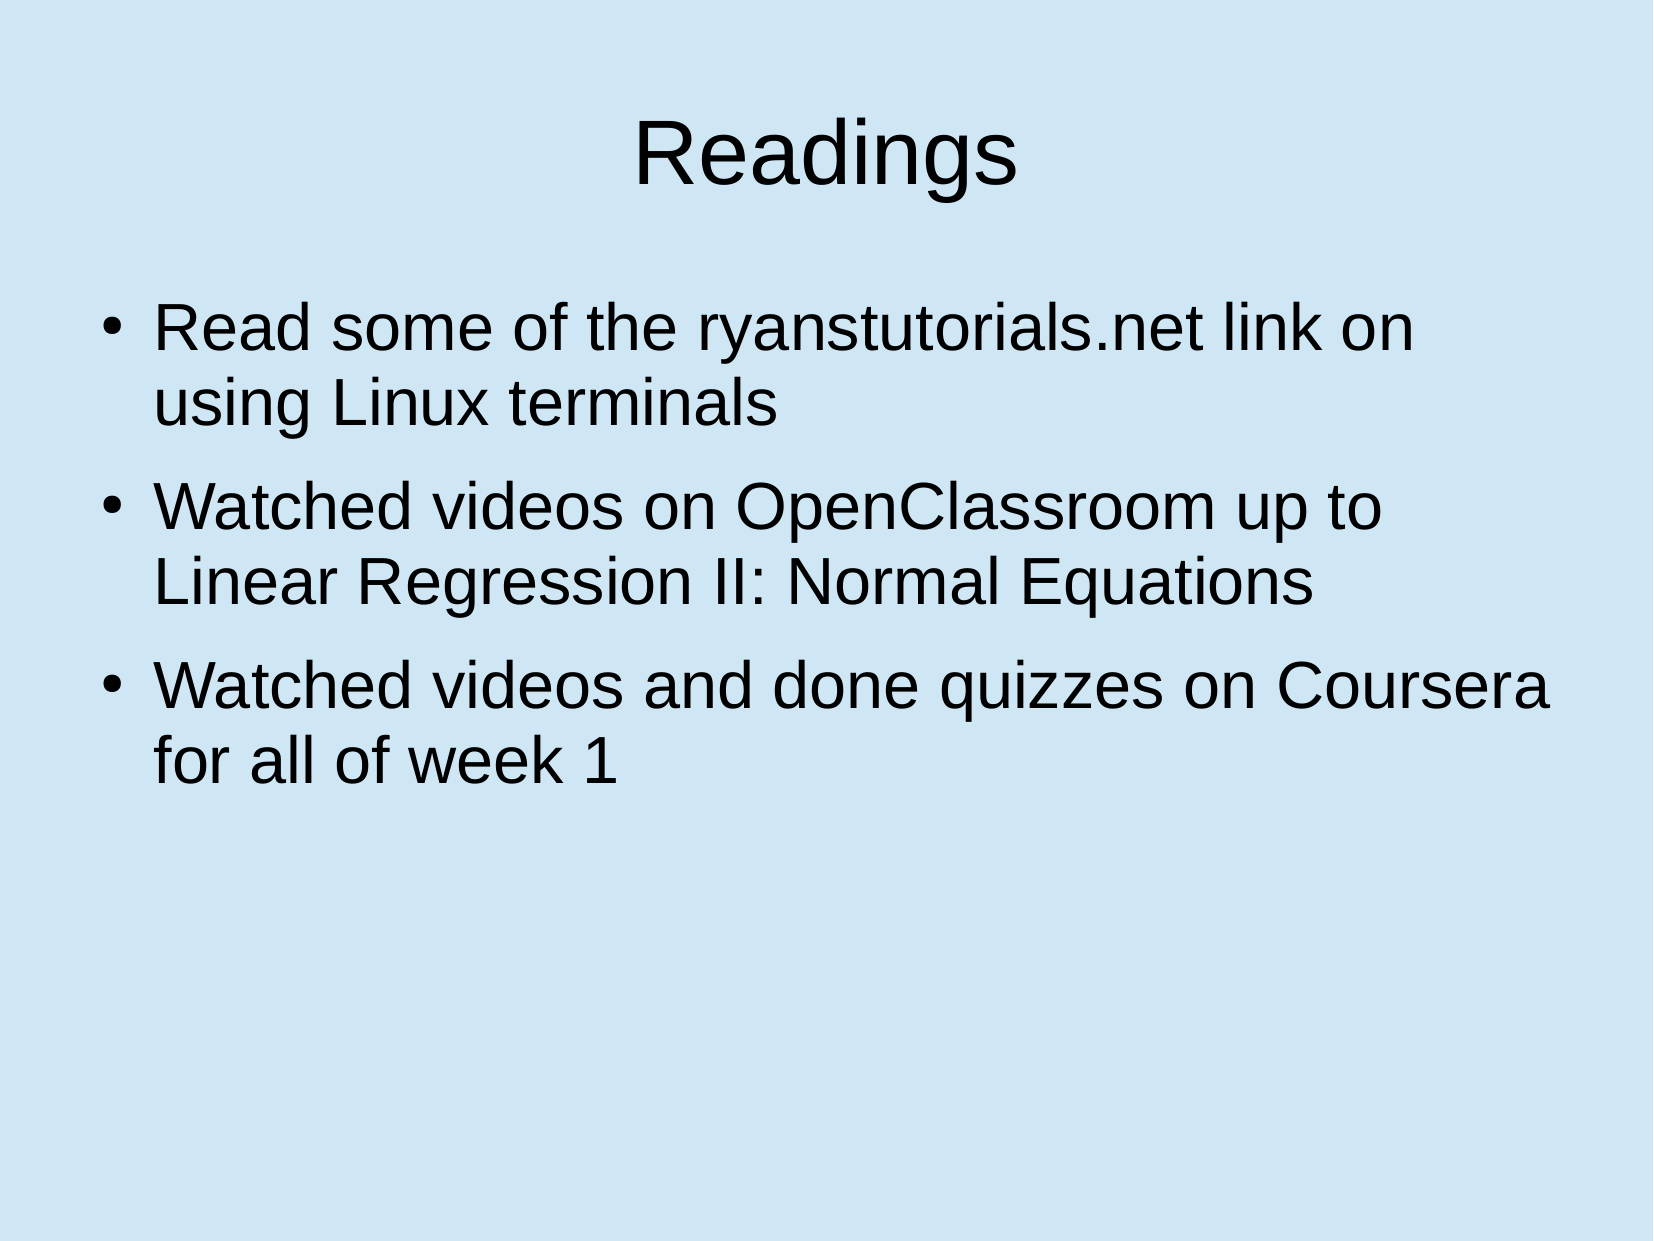

# Readings
Read some of the ryanstutorials.net link on using Linux terminals
Watched videos on OpenClassroom up to Linear Regression II: Normal Equations
Watched videos and done quizzes on Coursera for all of week 1